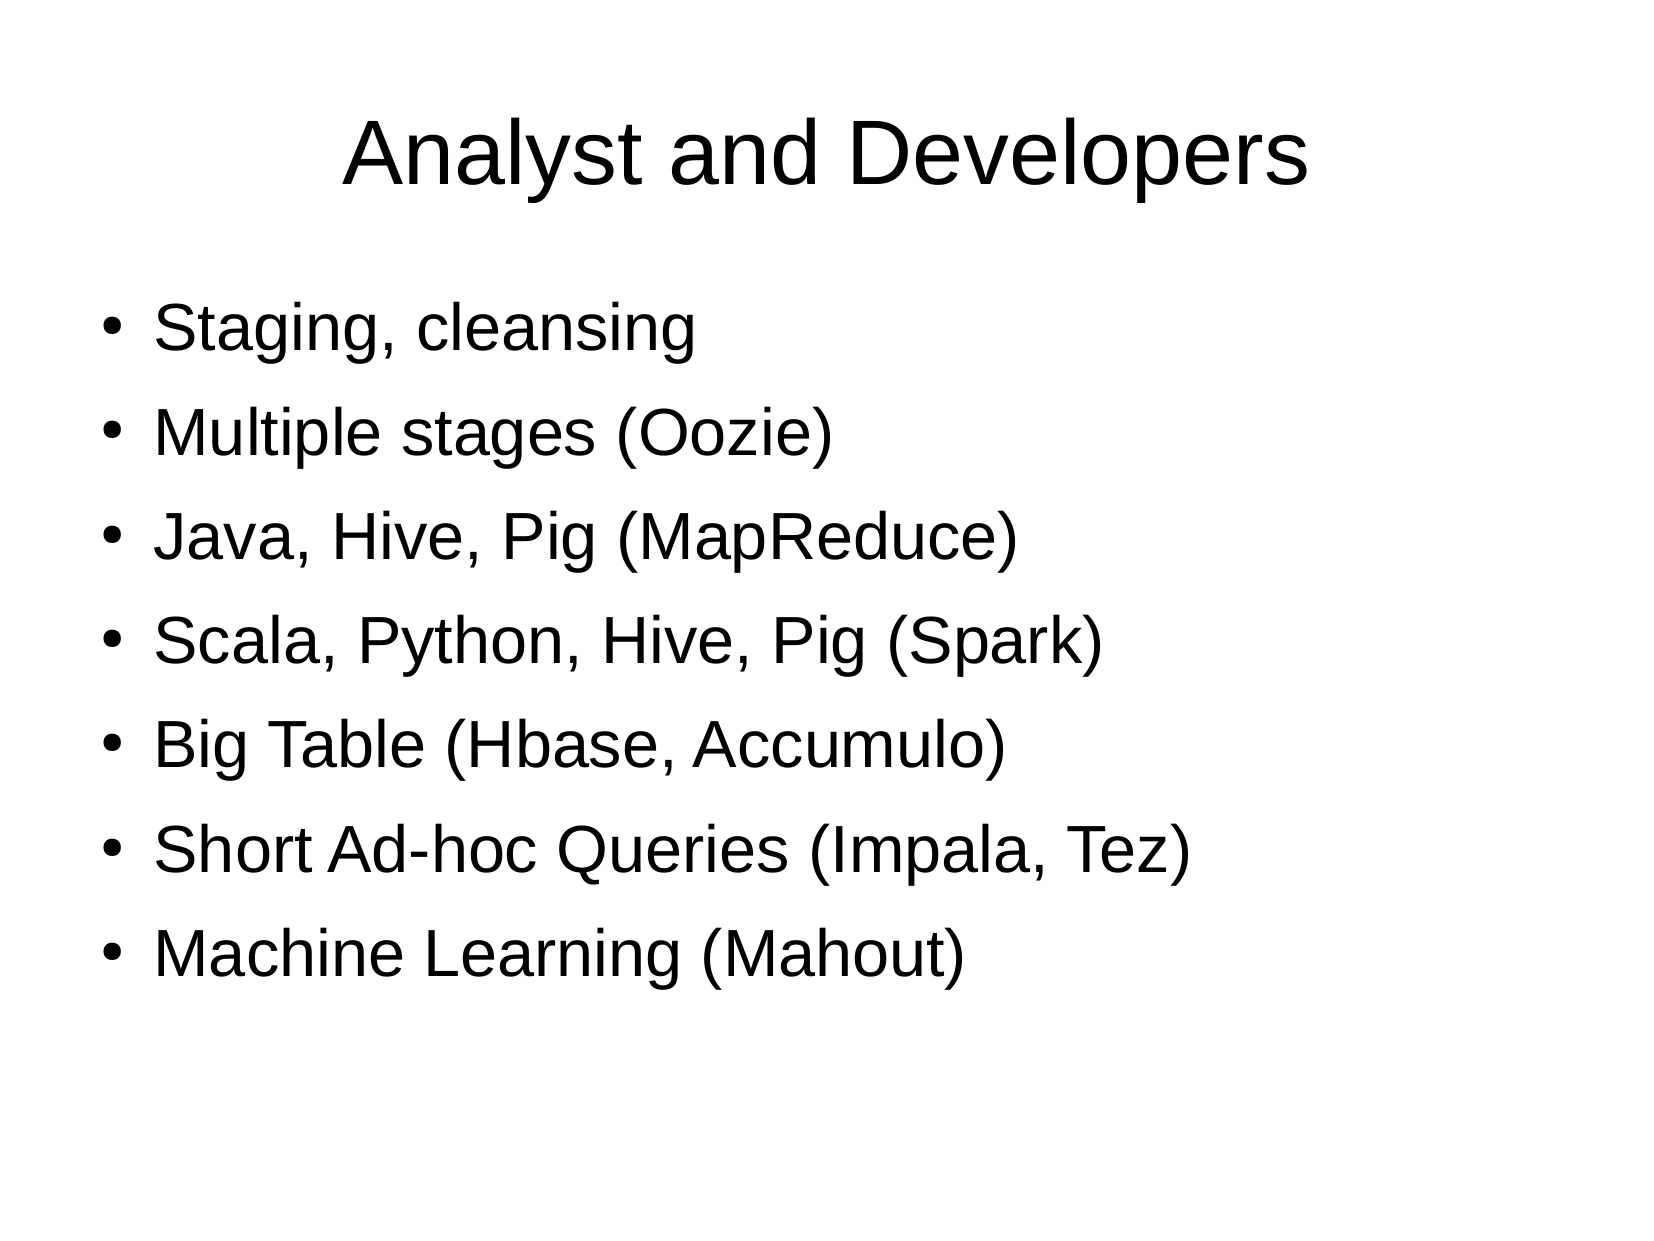

# Analyst and Developers
Staging, cleansing
Multiple stages (Oozie)
Java, Hive, Pig (MapReduce)
Scala, Python, Hive, Pig (Spark)
Big Table (Hbase, Accumulo)
Short Ad-hoc Queries (Impala, Tez)
Machine Learning (Mahout)